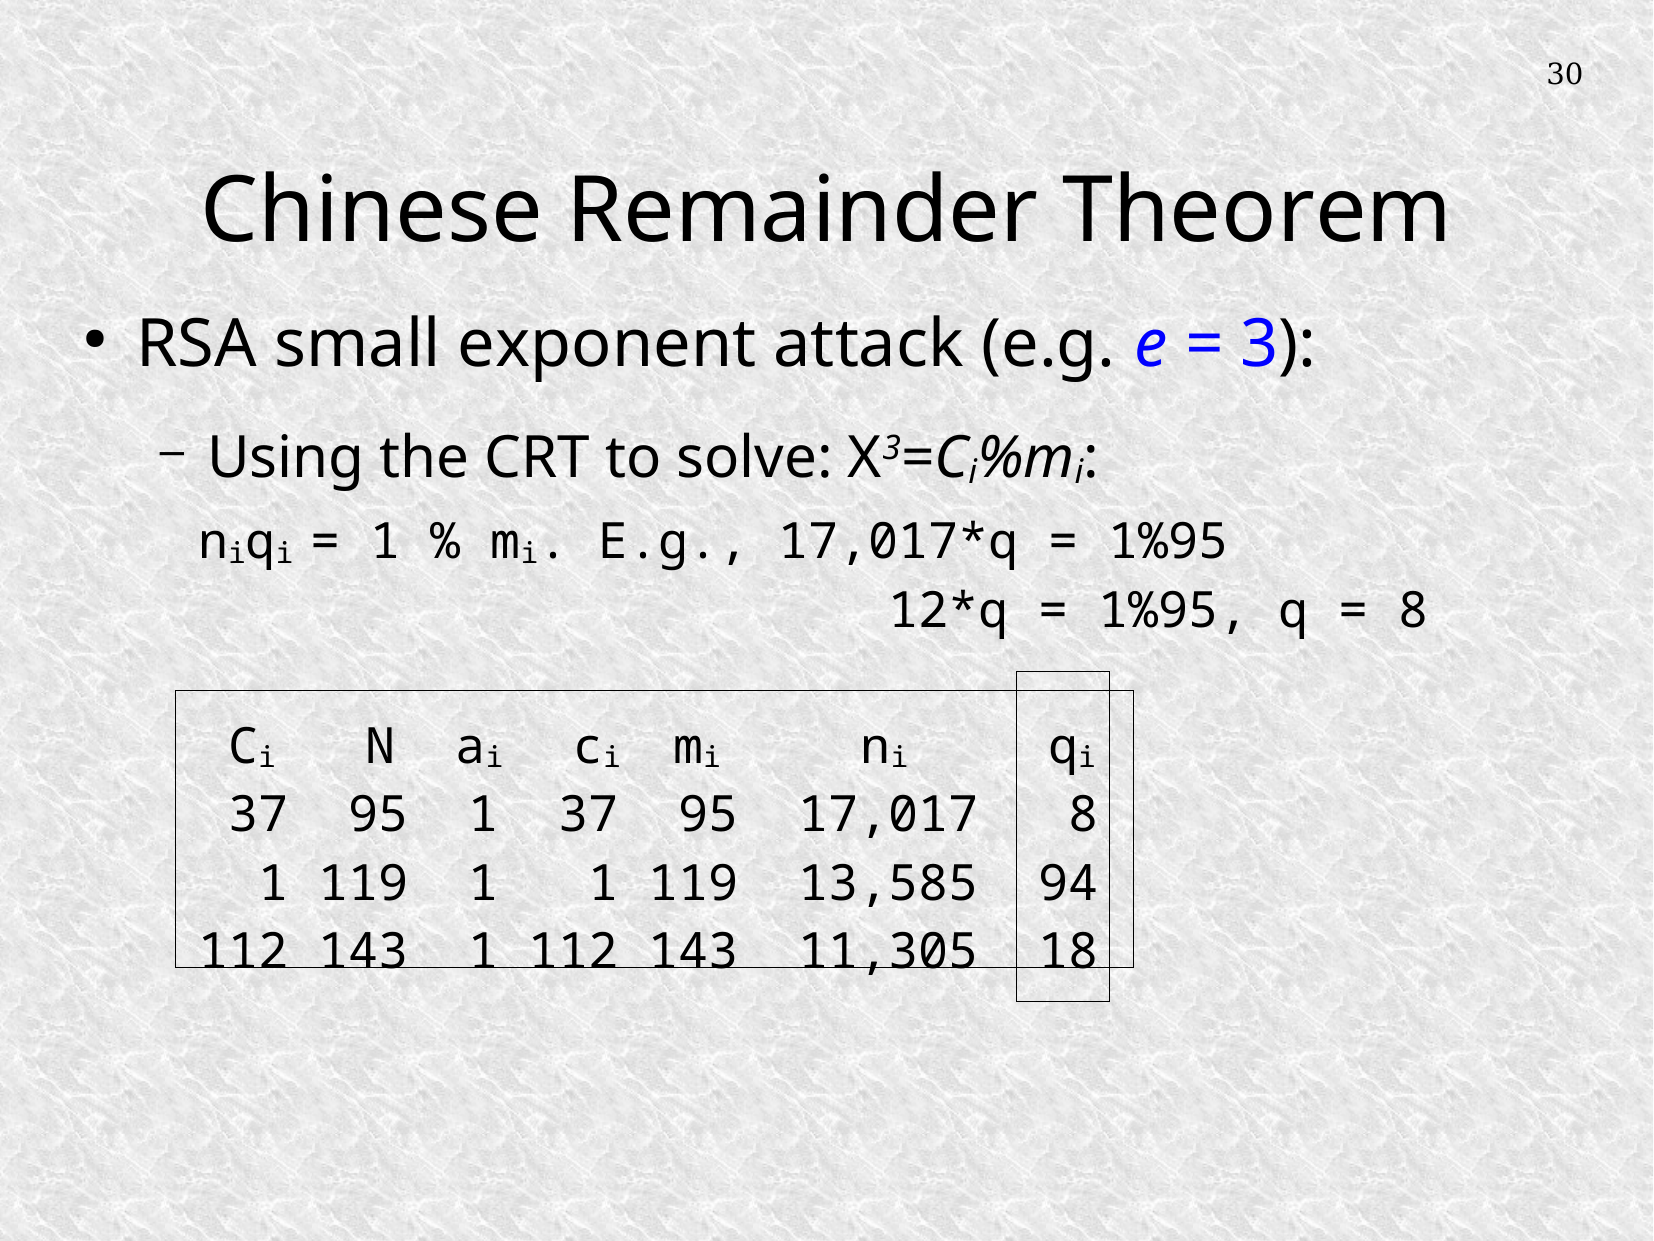

30
# Chinese Remainder Theorem
RSA small exponent attack (e.g. e = 3):
Using the CRT to solve: X3=Ci%mi:
niqi = 1 % mi. E.g., 17,017*q = 1%95
 12*q = 1%95, q = 8
 Ci N ai ci mi ni qi
 37 95 1 37 95 17,017 8
 1 119 1 1 119 13,585 94
112 143 1 112 143 11,305 18